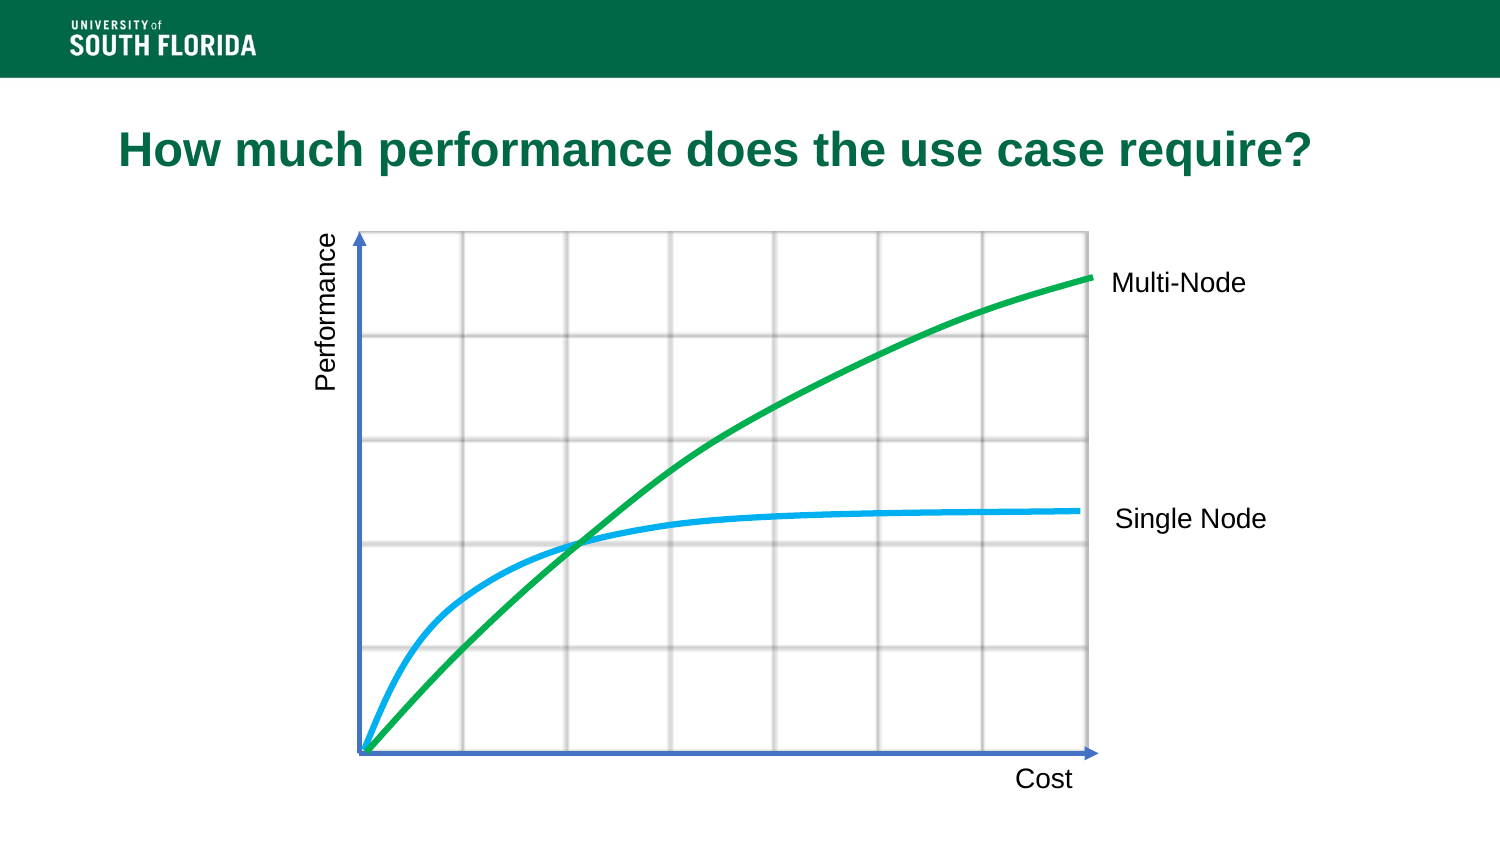

# How much performance does the use case require?
Multi-Node
Performance
Single Node
Cost